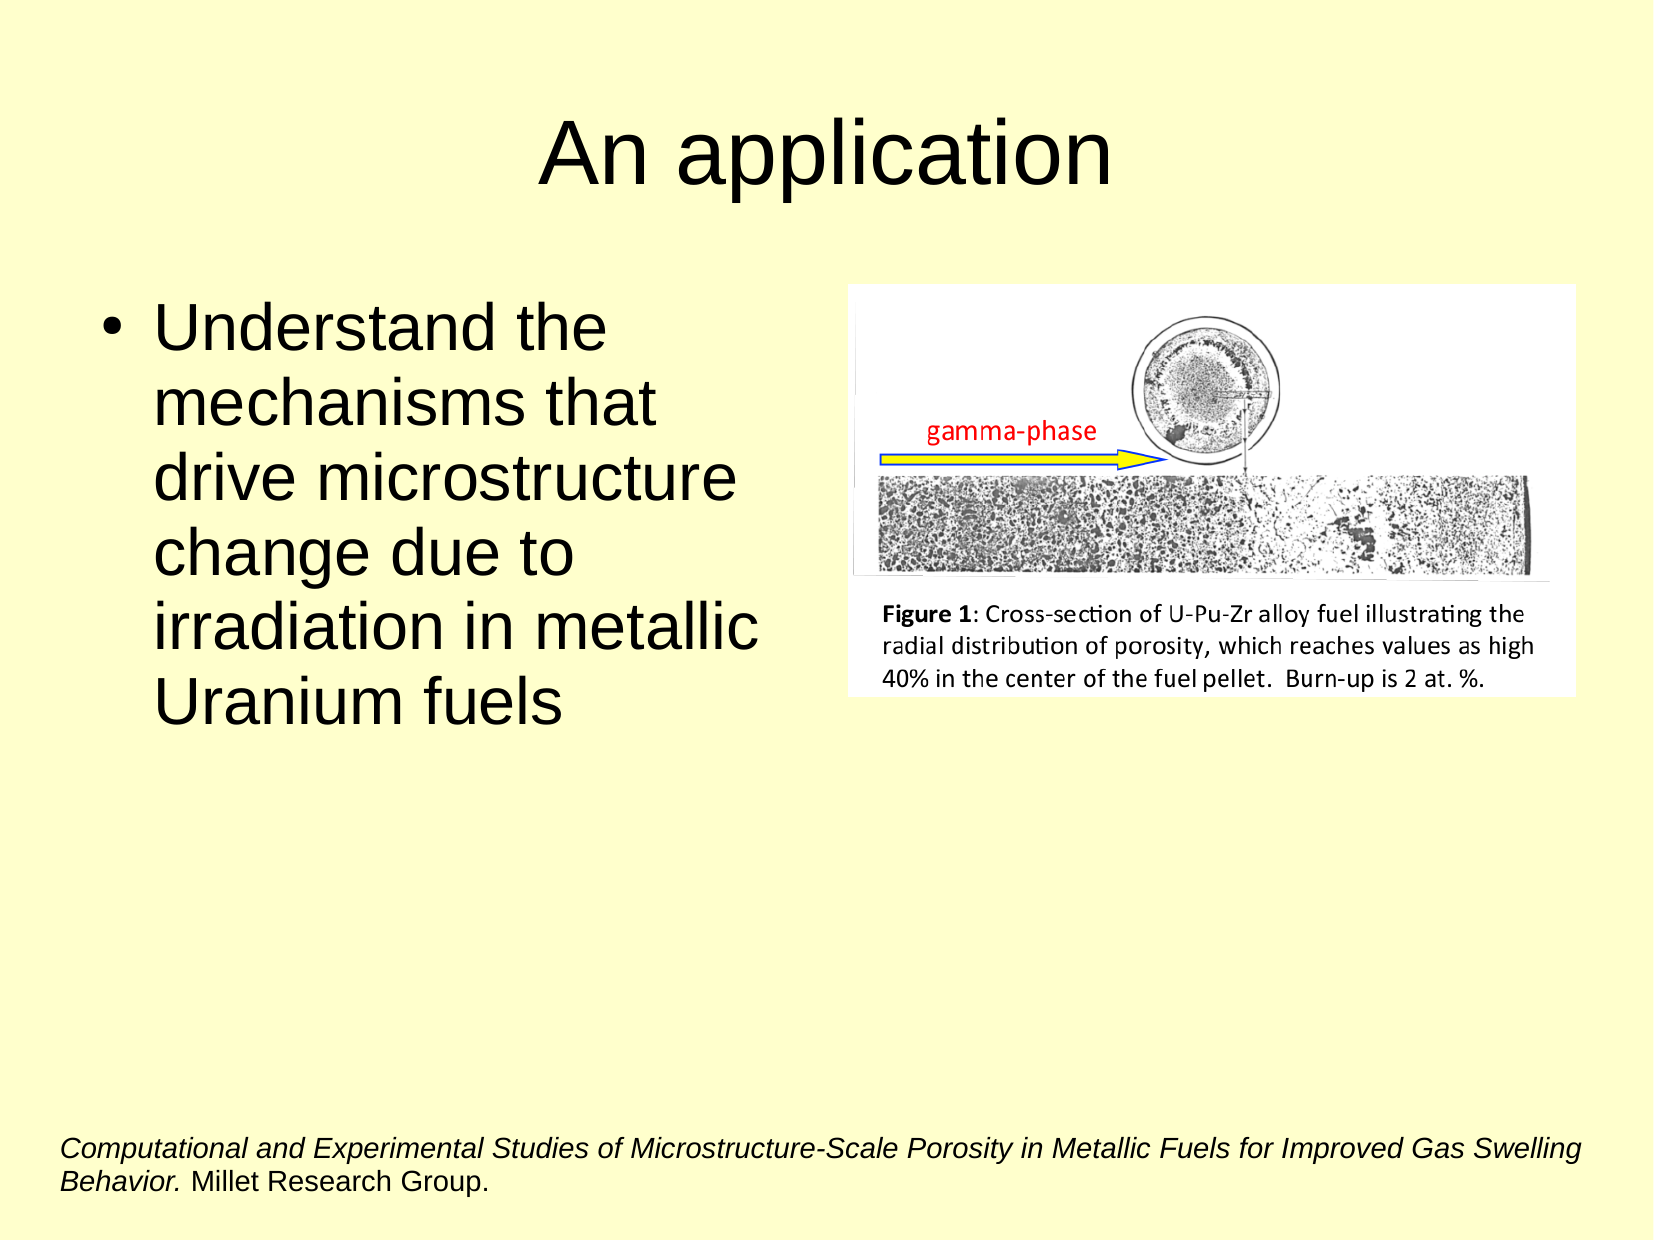

# An application
Understand the mechanisms that drive microstructure change due to irradiation in metallic Uranium fuels
Computational and Experimental Studies of Microstructure-Scale Porosity in Metallic Fuels for Improved Gas Swelling Behavior. Millet Research Group.